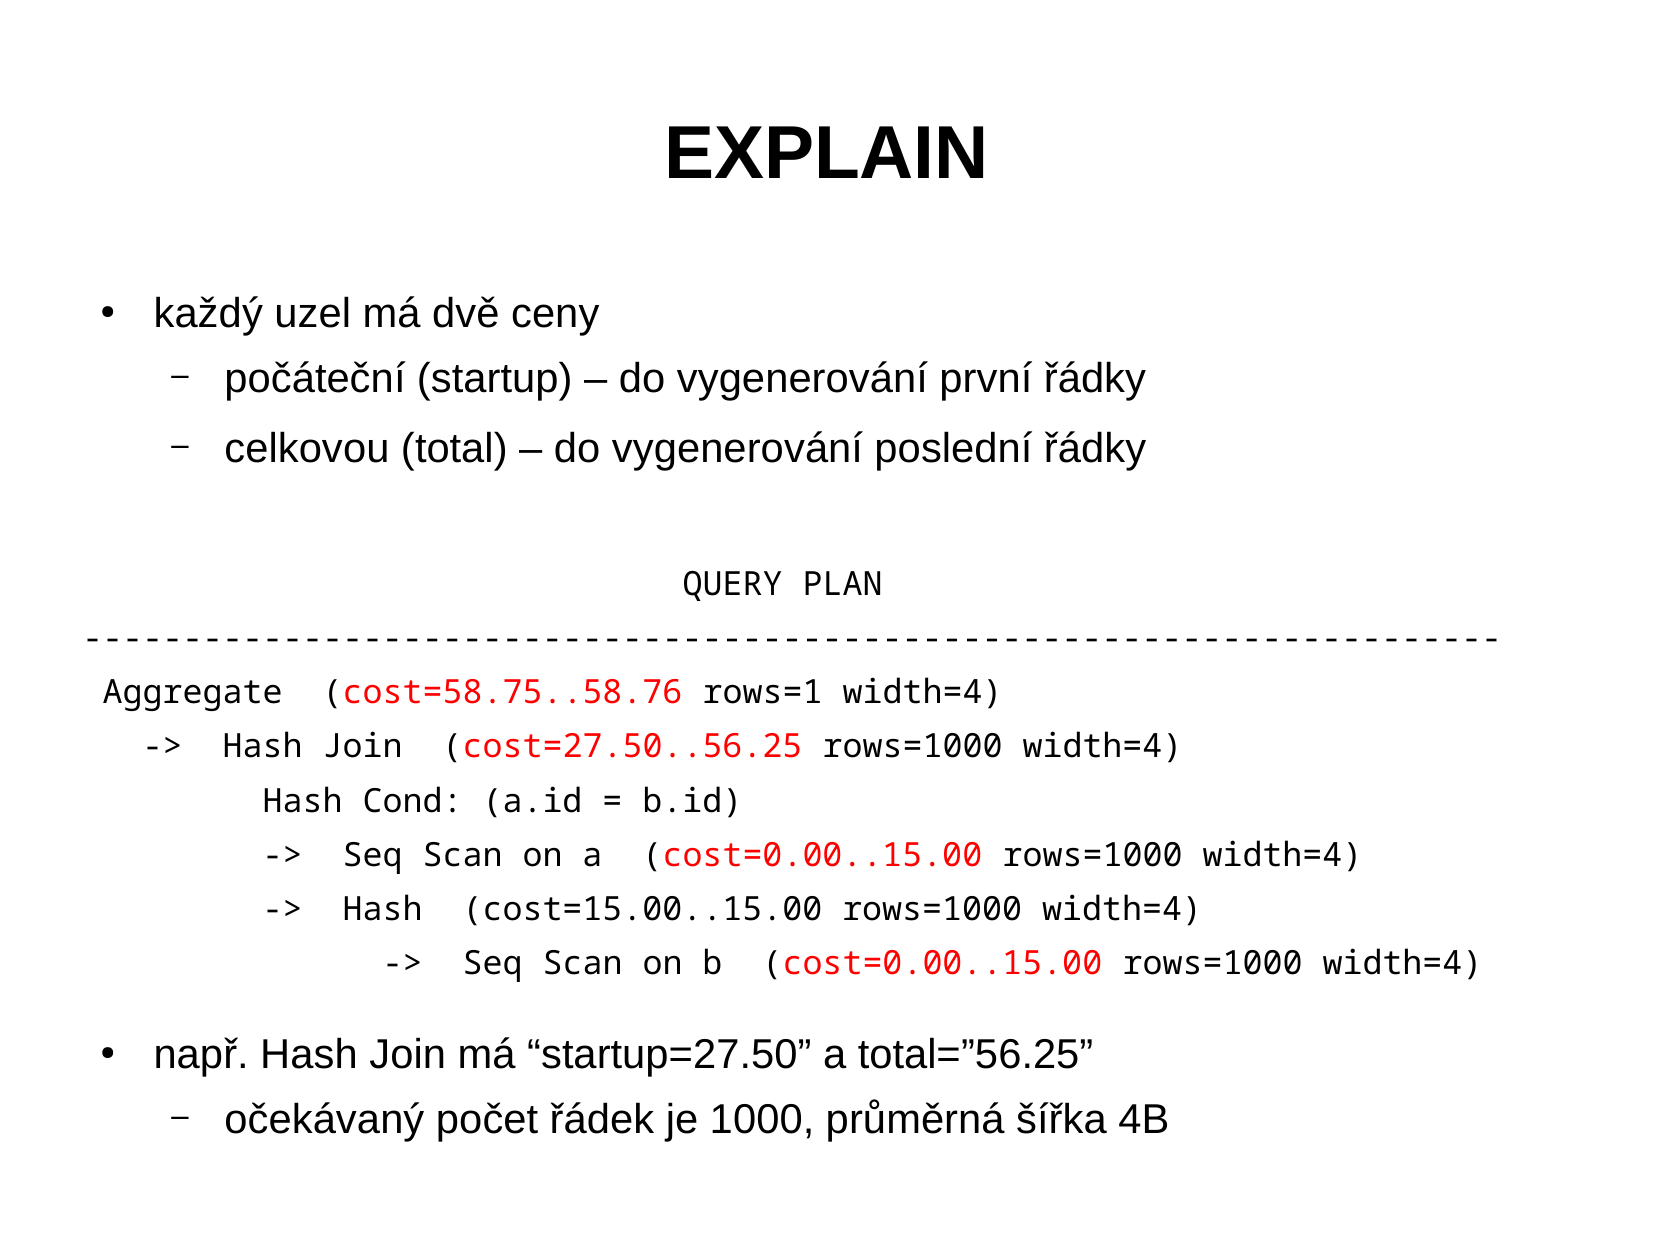

# EXPLAIN
každý uzel má dvě ceny
počáteční (startup) – do vygenerování první řádky
celkovou (total) – do vygenerování poslední řádky
 QUERY PLAN
-----------------------------------------------------------------------
 Aggregate (cost=58.75..58.76 rows=1 width=4)
 -> Hash Join (cost=27.50..56.25 rows=1000 width=4)
 Hash Cond: (a.id = b.id)
 -> Seq Scan on a (cost=0.00..15.00 rows=1000 width=4)
 -> Hash (cost=15.00..15.00 rows=1000 width=4)
 -> Seq Scan on b (cost=0.00..15.00 rows=1000 width=4)
např. Hash Join má “startup=27.50” a total=”56.25”
očekávaný počet řádek je 1000, průměrná šířka 4B